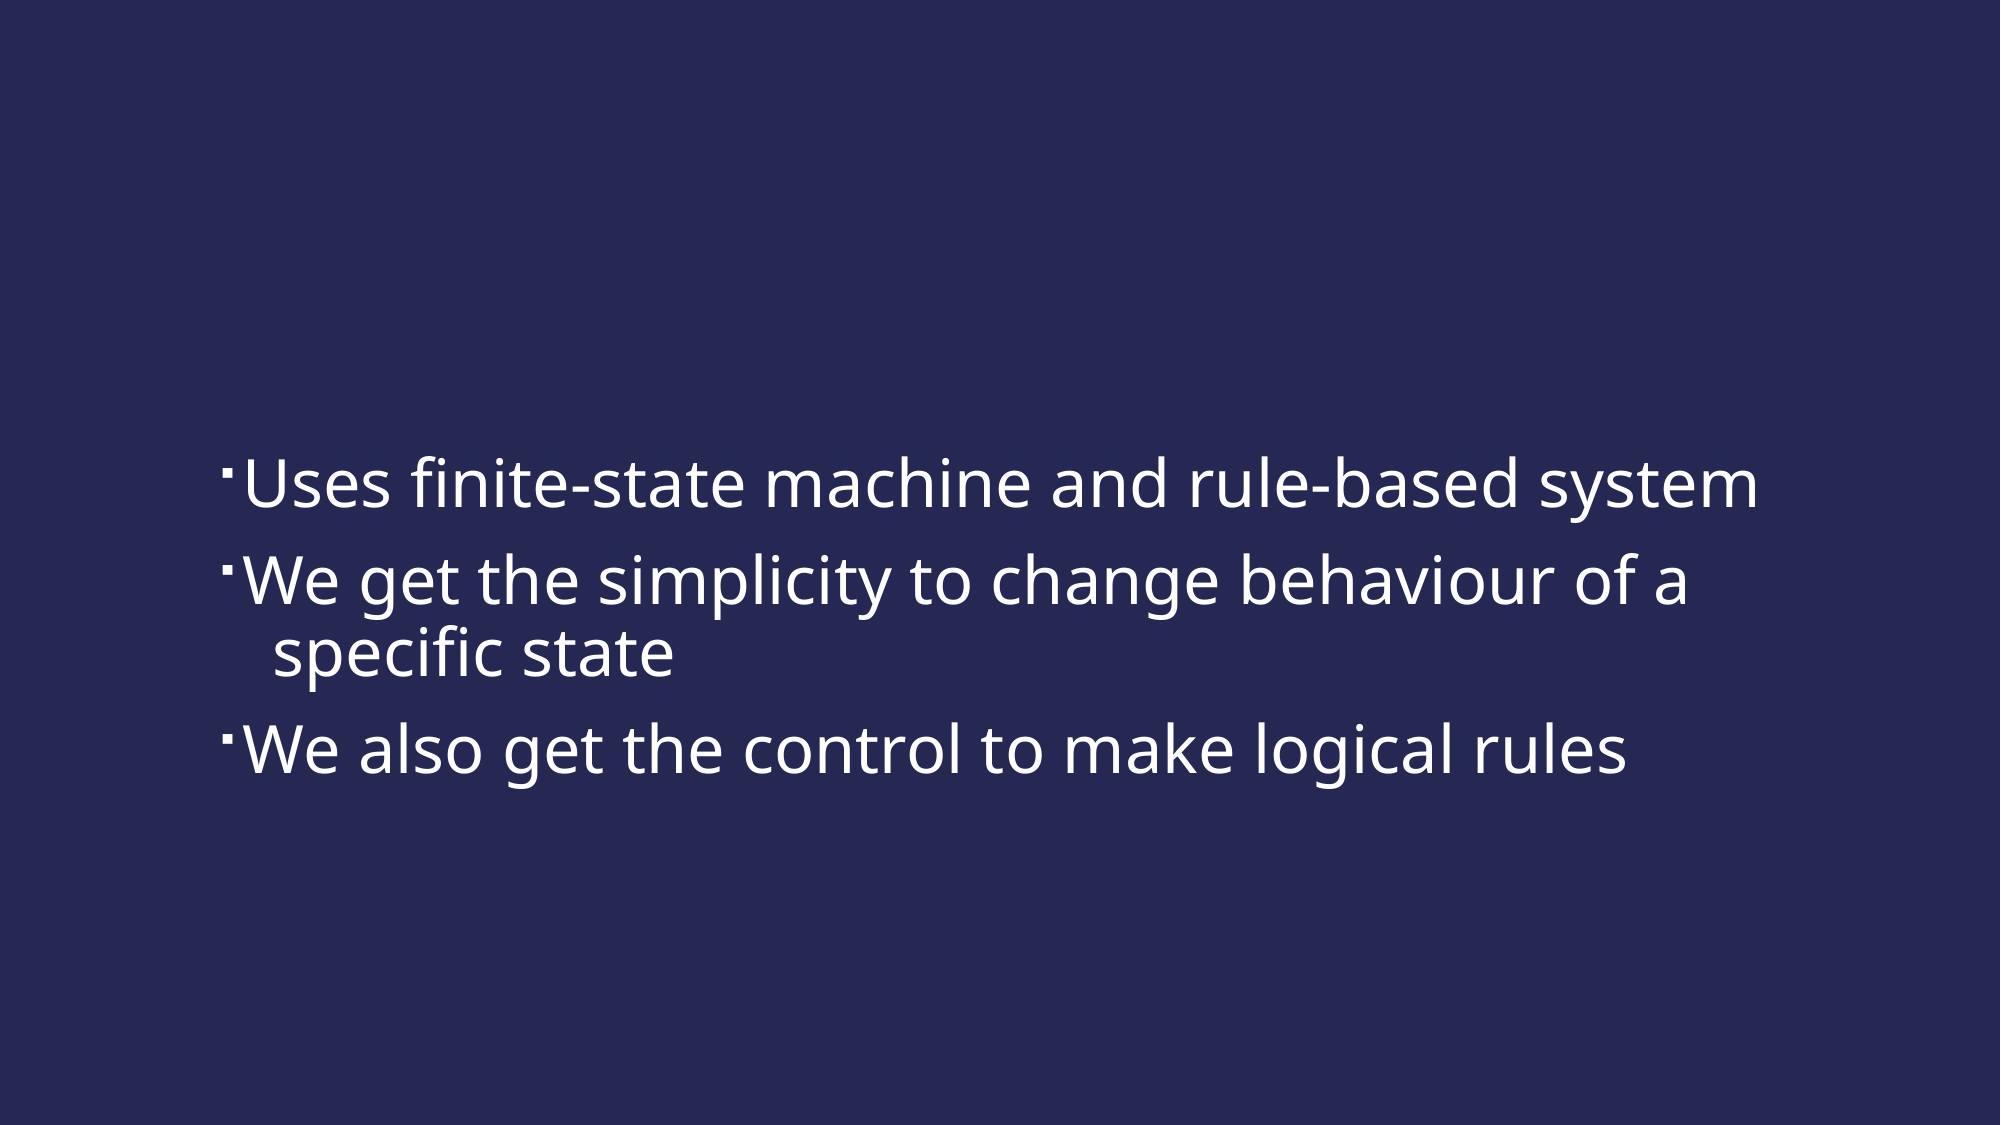

# AI techniques
Uses finite-state machine and rule-based system
We get the simplicity to change behaviour of a specific state
We also get the control to make logical rules